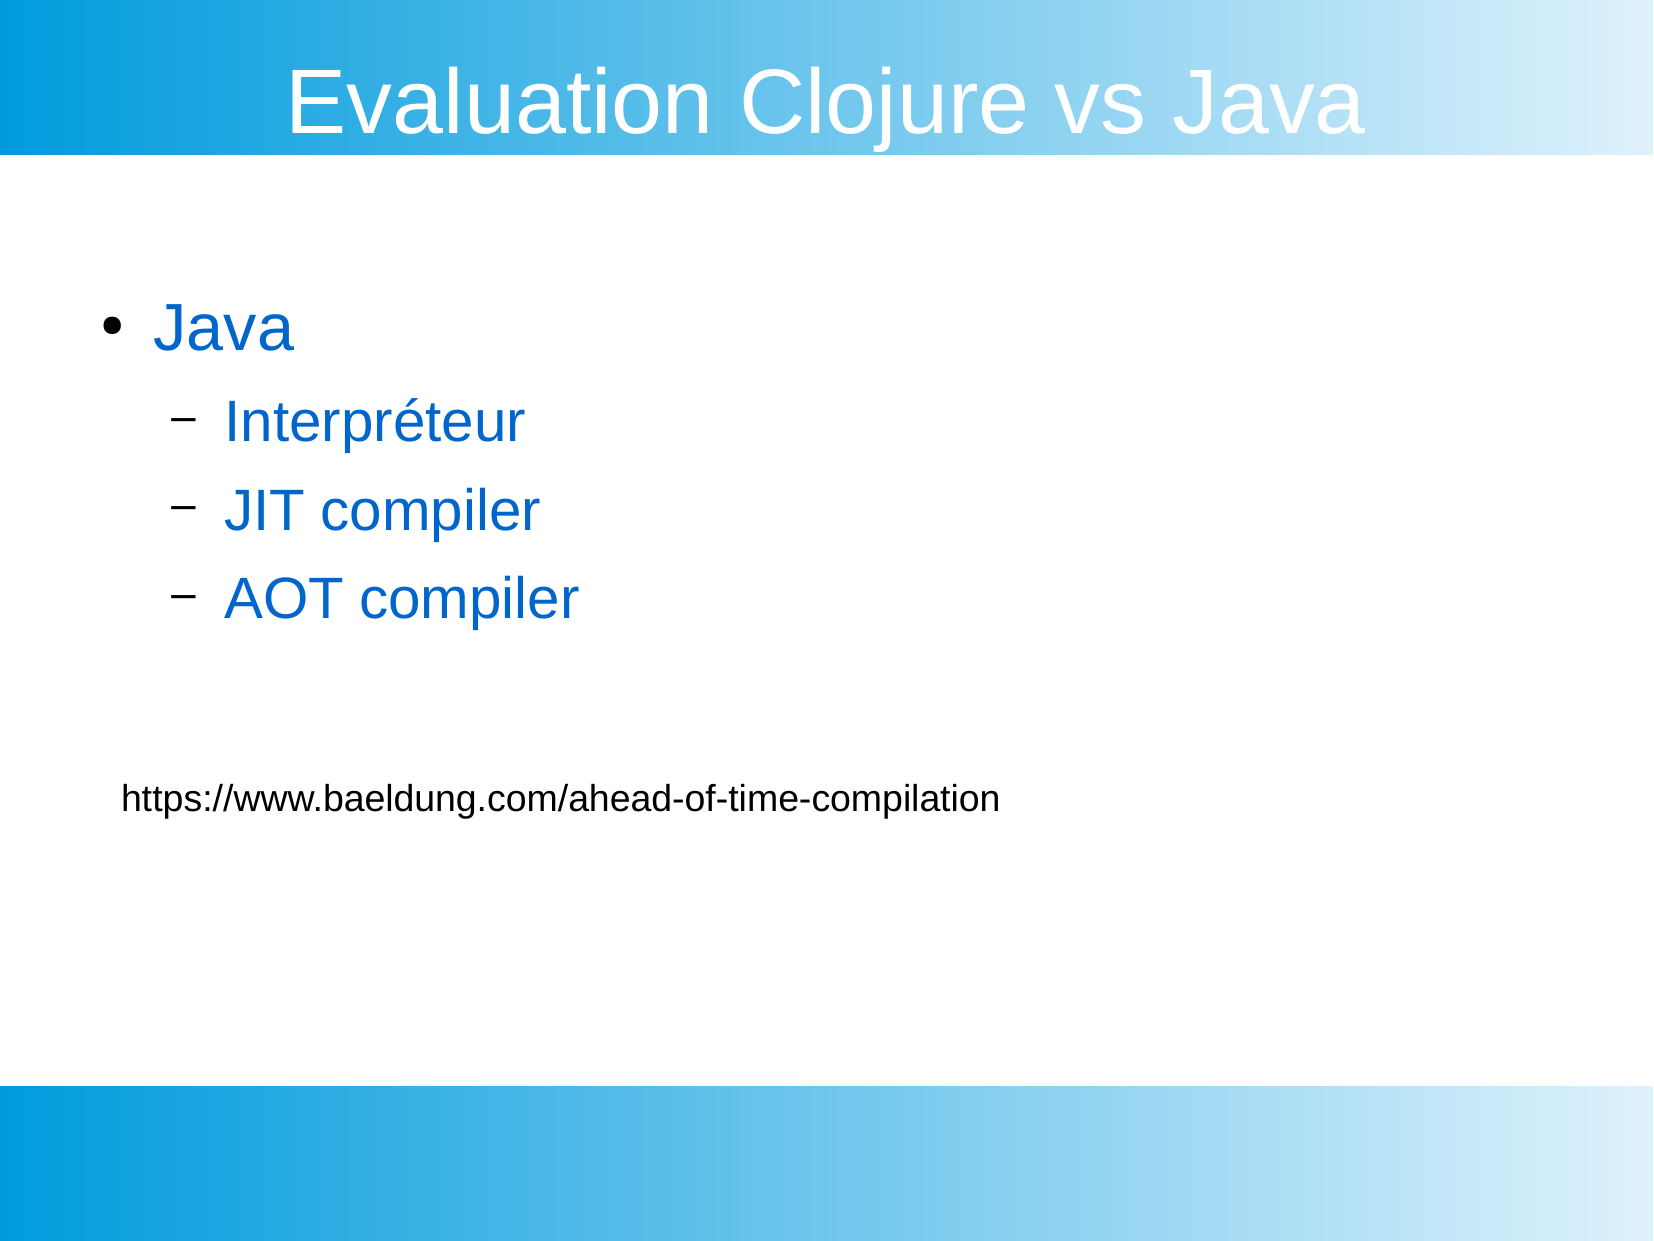

# Evaluation Clojure vs Java
Java
Interpréteur
JIT compiler
AOT compiler
https://www.baeldung.com/ahead-of-time-compilation